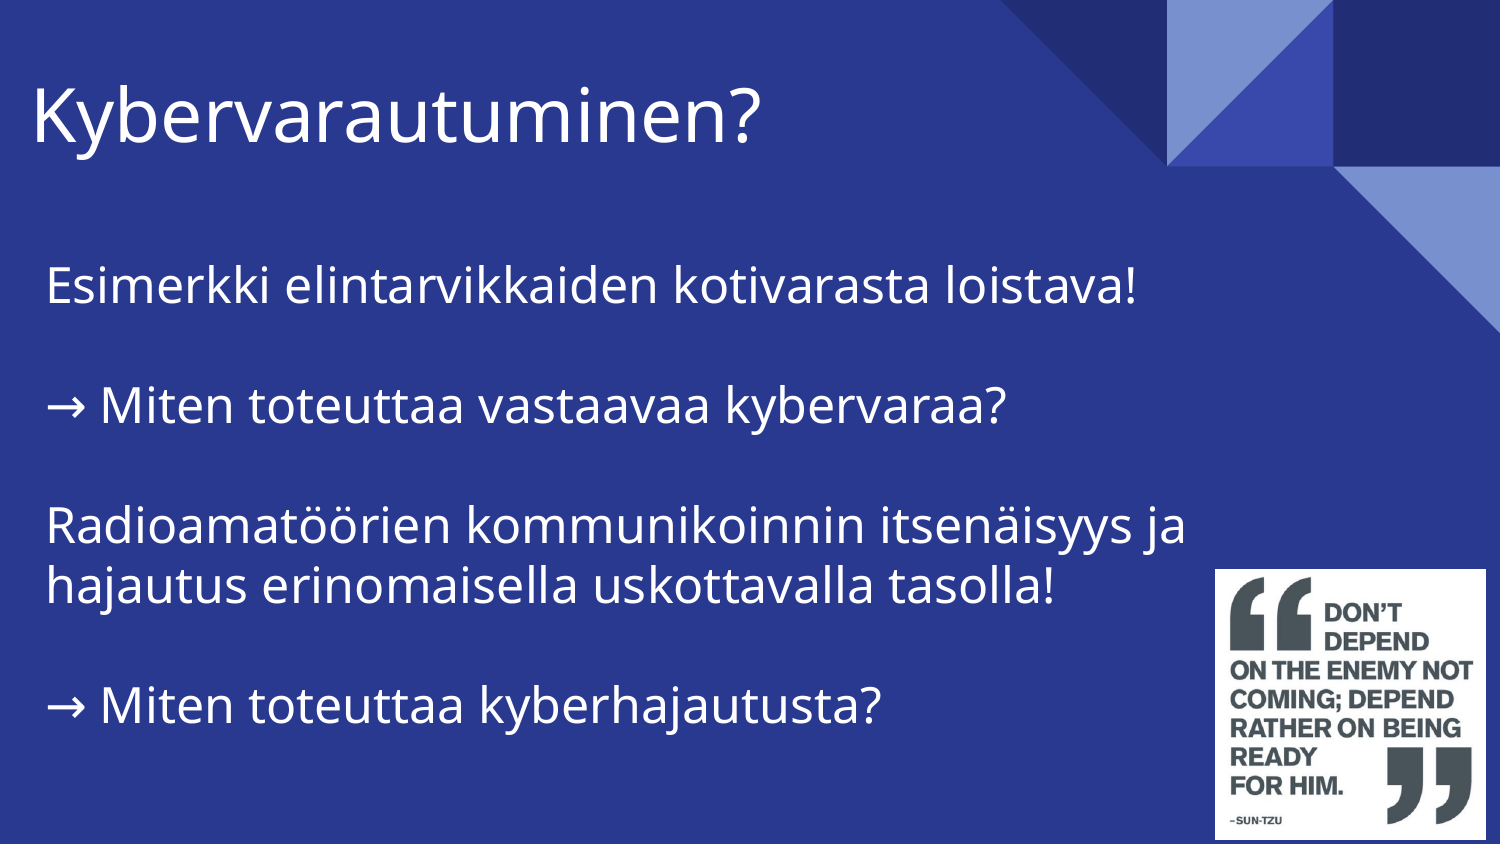

# Kybervarautuminen?
Esimerkki elintarvikkaiden kotivarasta loistava!
→ Miten toteuttaa vastaavaa kybervaraa?
Radioamatöörien kommunikoinnin itsenäisyys ja hajautus erinomaisella uskottavalla tasolla!
→ Miten toteuttaa kyberhajautusta?